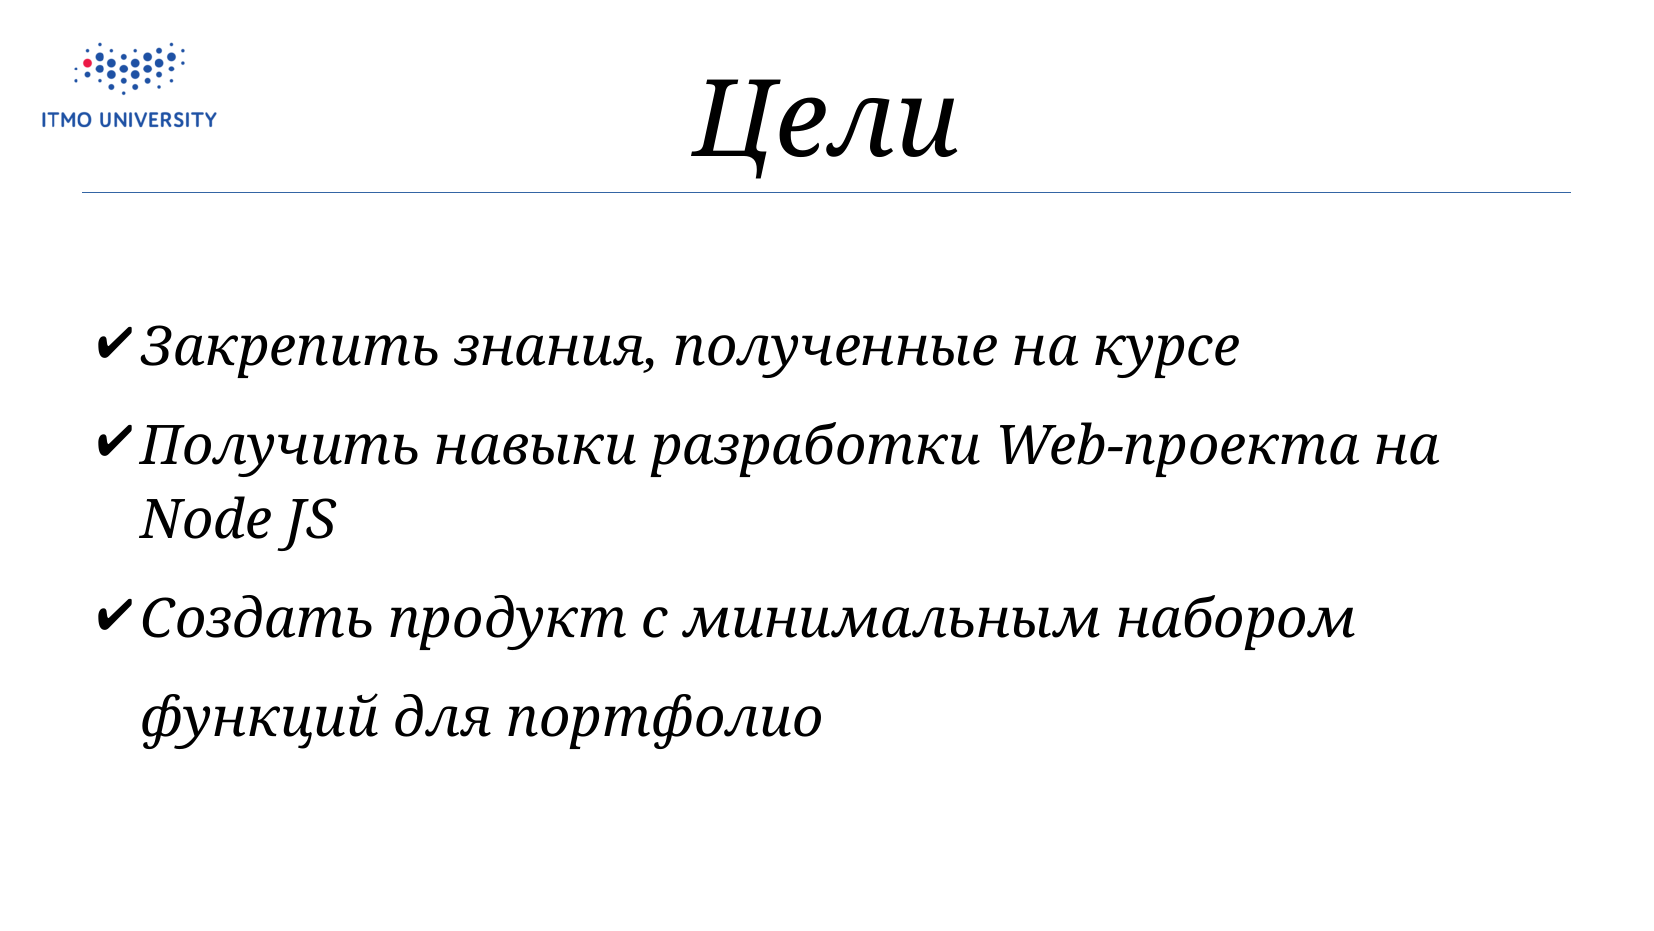

# Цели
Закрепить знания, полученные на курсе
Получить навыки разработки Web-проекта на Node JS
Создать продукт с минимальным набором
функций для портфолио